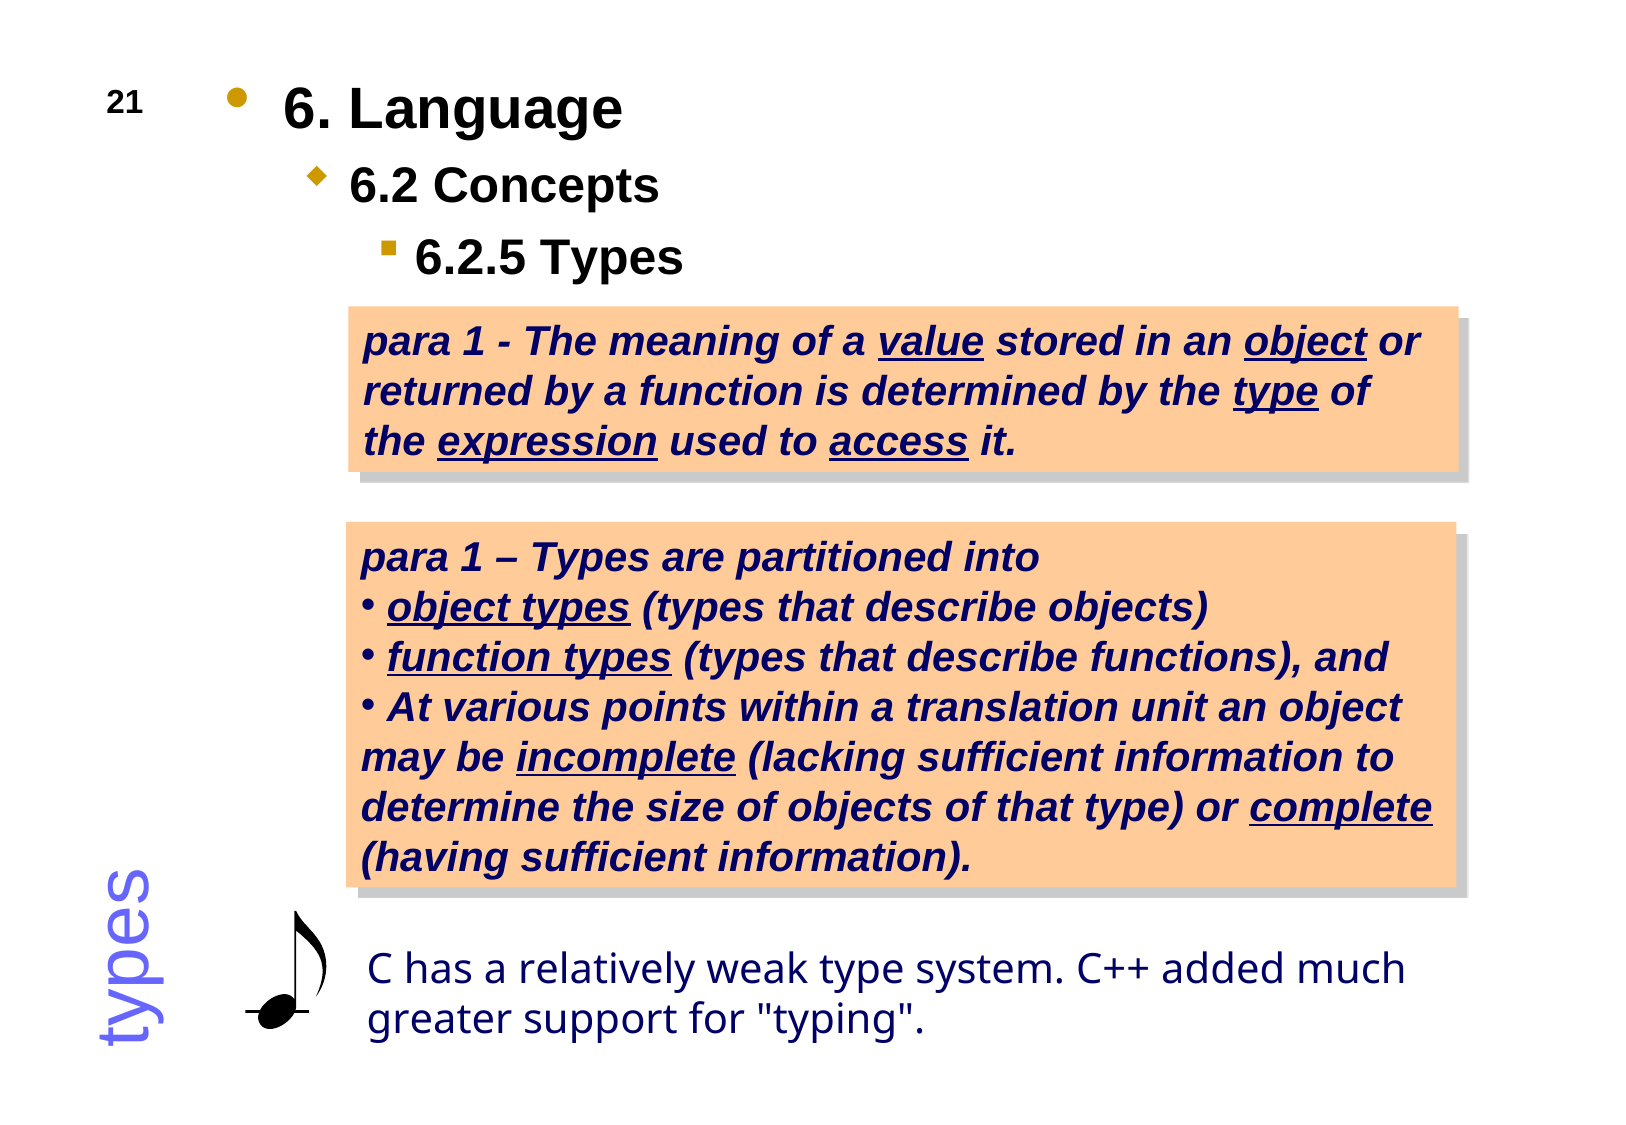

21
6. Language
6.2 Concepts
6.2.5 Types
para 1 - The meaning of a value stored in an object or returned by a function is determined by the type of the expression used to access it.
para 1 – Types are partitioned into
 object types (types that describe objects)
 function types (types that describe functions), and
 At various points within a translation unit an object may be incomplete (lacking sufficient information to determine the size of objects of that type) or complete (having sufficient information).
# types
C has a relatively weak type system. C++ added much greater support for "typing".